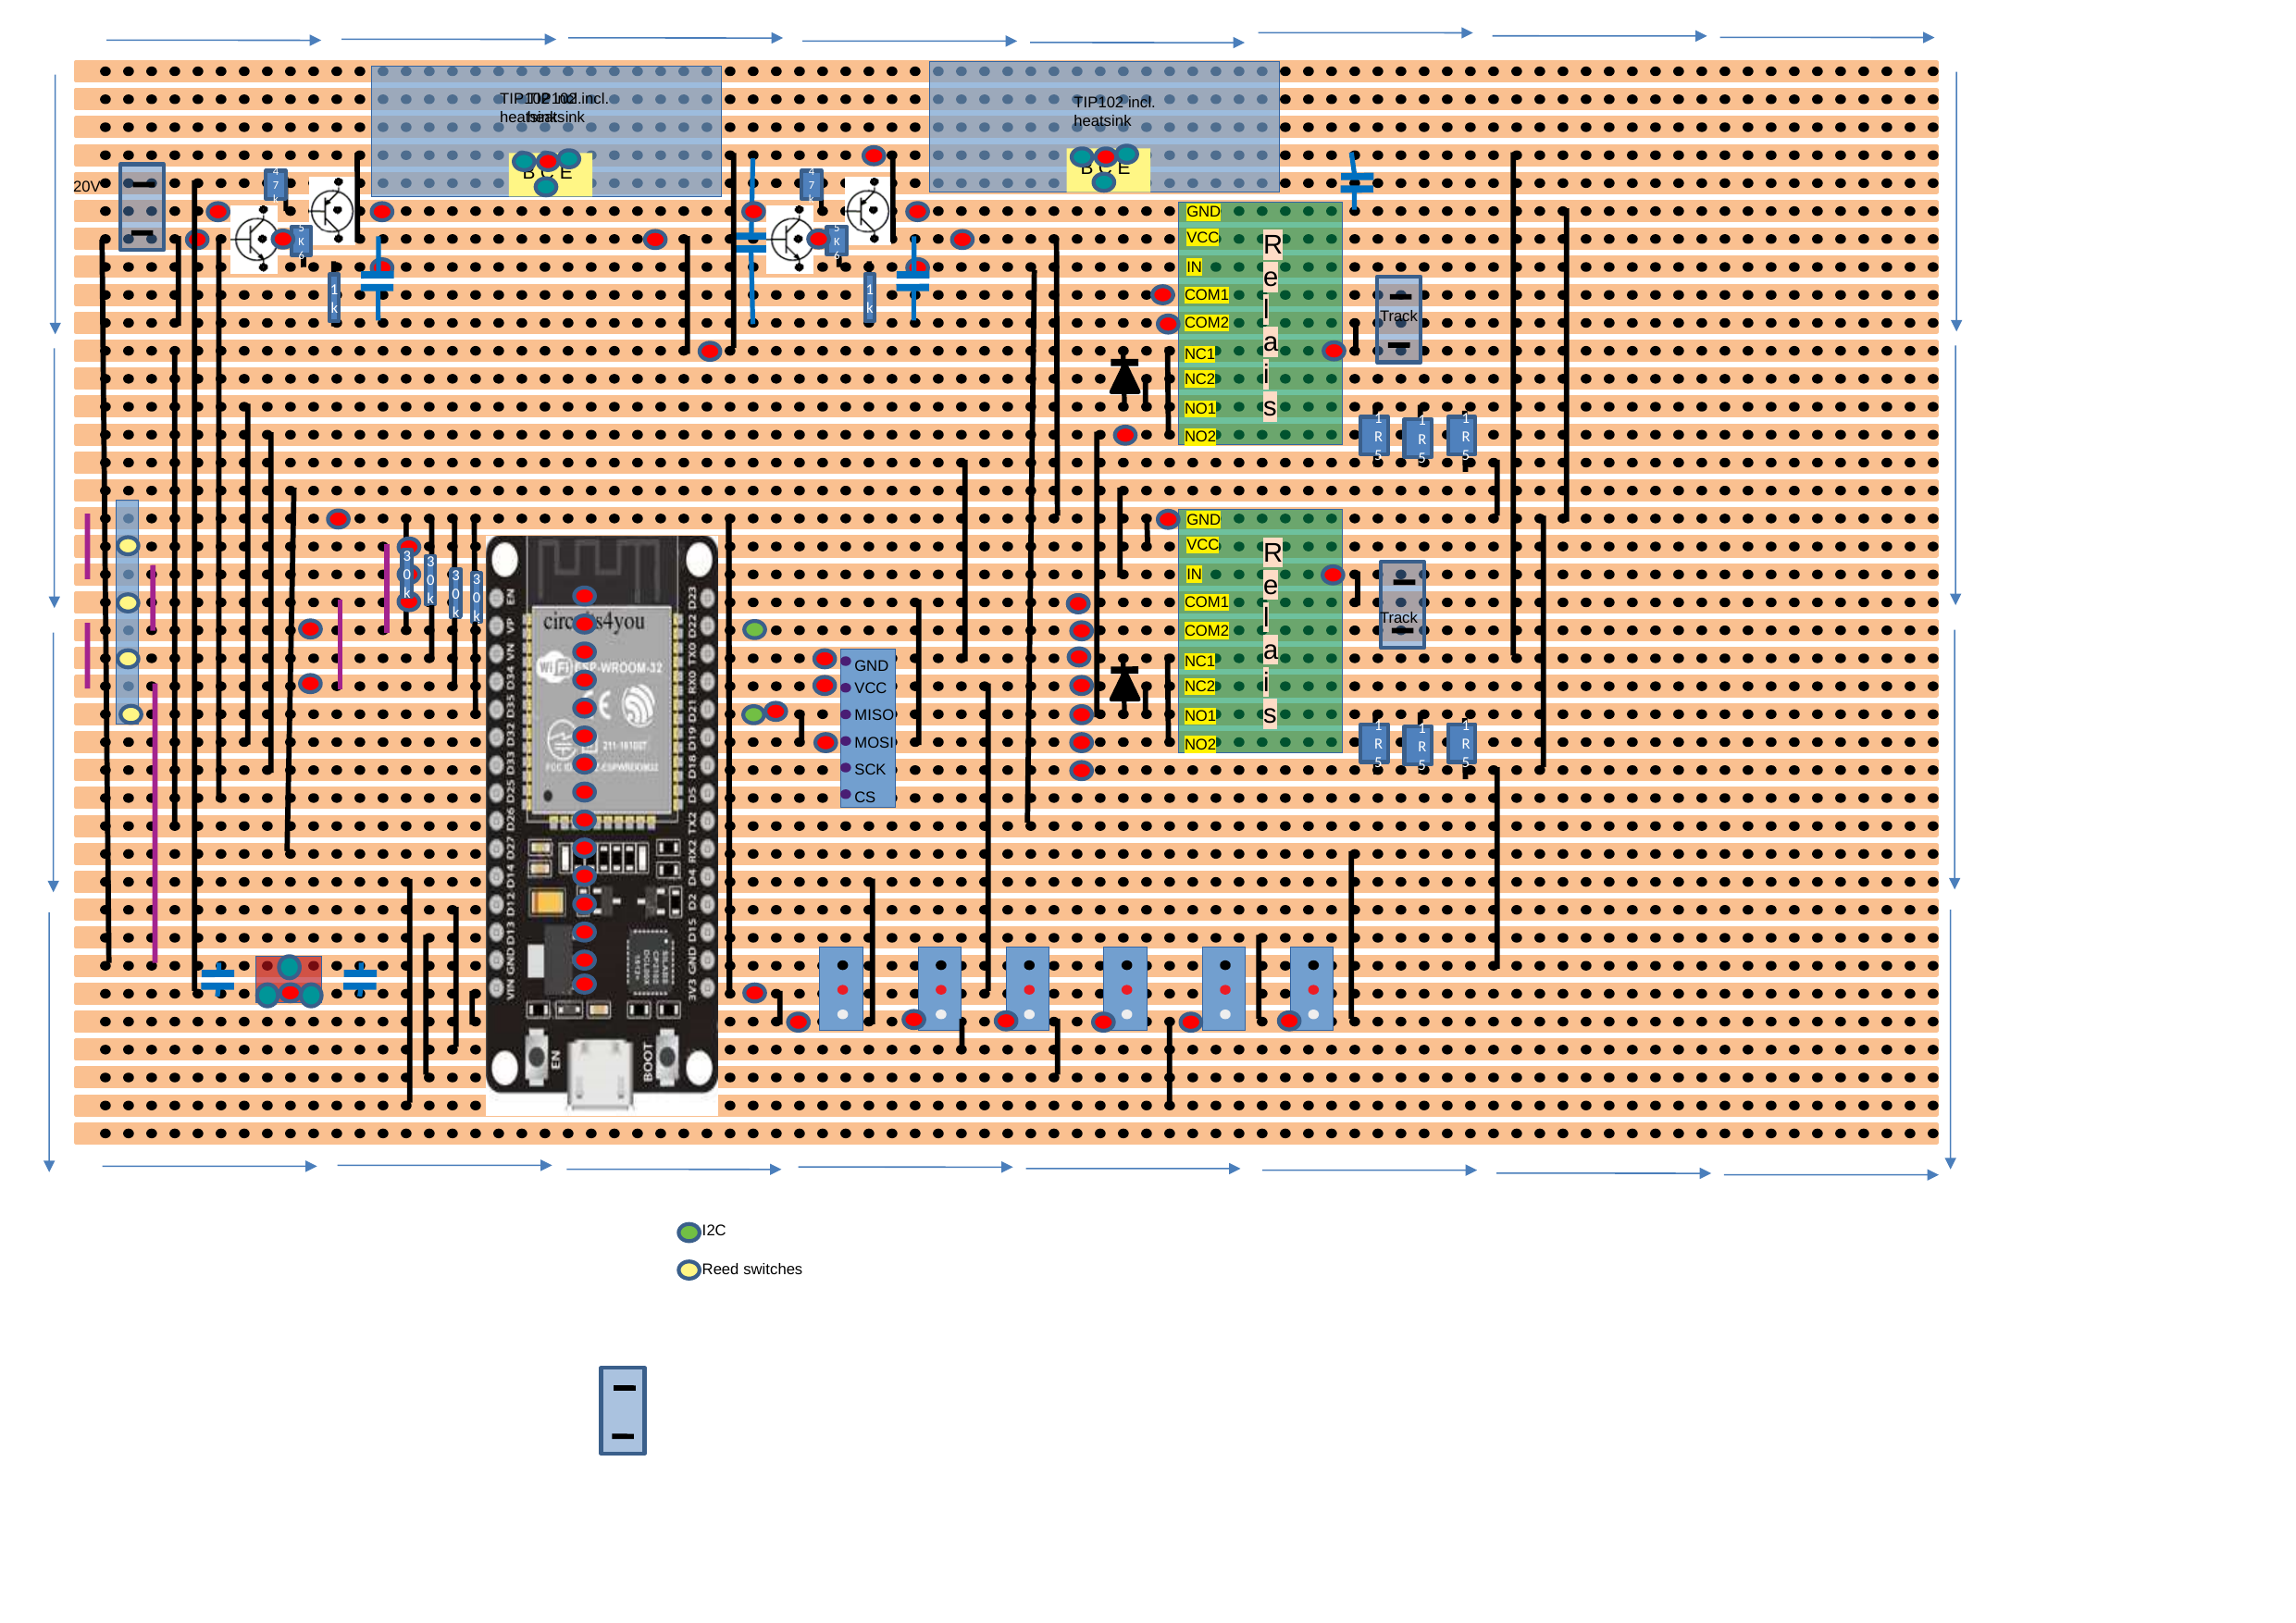

B C E
TIP102 incl. heatsink
B C E
TIP102 incl. heatsink
TIP102 incl. heatsink
47k
5K6
1k
47k
5K6
1k
20V
GND
VCC
Relais
IN
COM1
Track
COM2
NC1
NC2
NO1
1R5
1R5
1R5
NO2
GND
VCC
Relais
30k
30k
30k
30k
IN
30k
30k
30k
30k
COM1
Track
COM2
NC1
GND
VCC
MISO
MOSI
SCK
CS
NC2
NO1
1R5
1R5
1R5
NO2
I2C
Reed switches